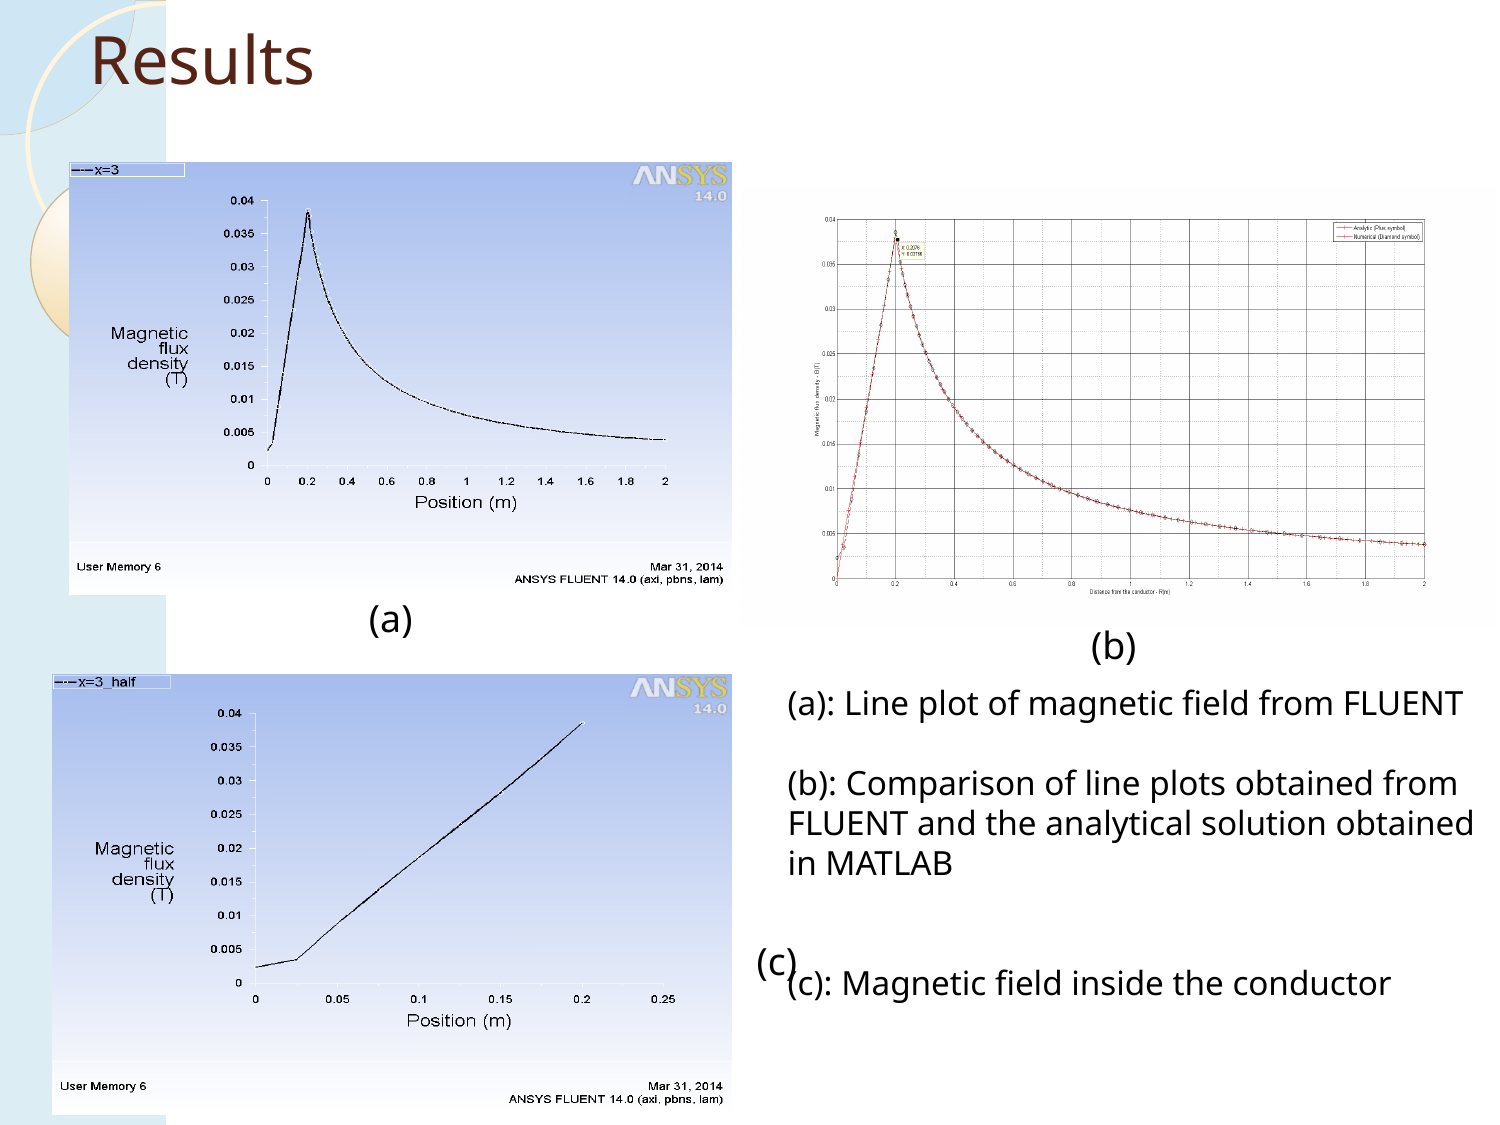

# Results
(a)
(b)
(a): Line plot of magnetic field from FLUENT
(b): Comparison of line plots obtained from FLUENT and the analytical solution obtained in MATLAB
(c): Magnetic field inside the conductor
(c)